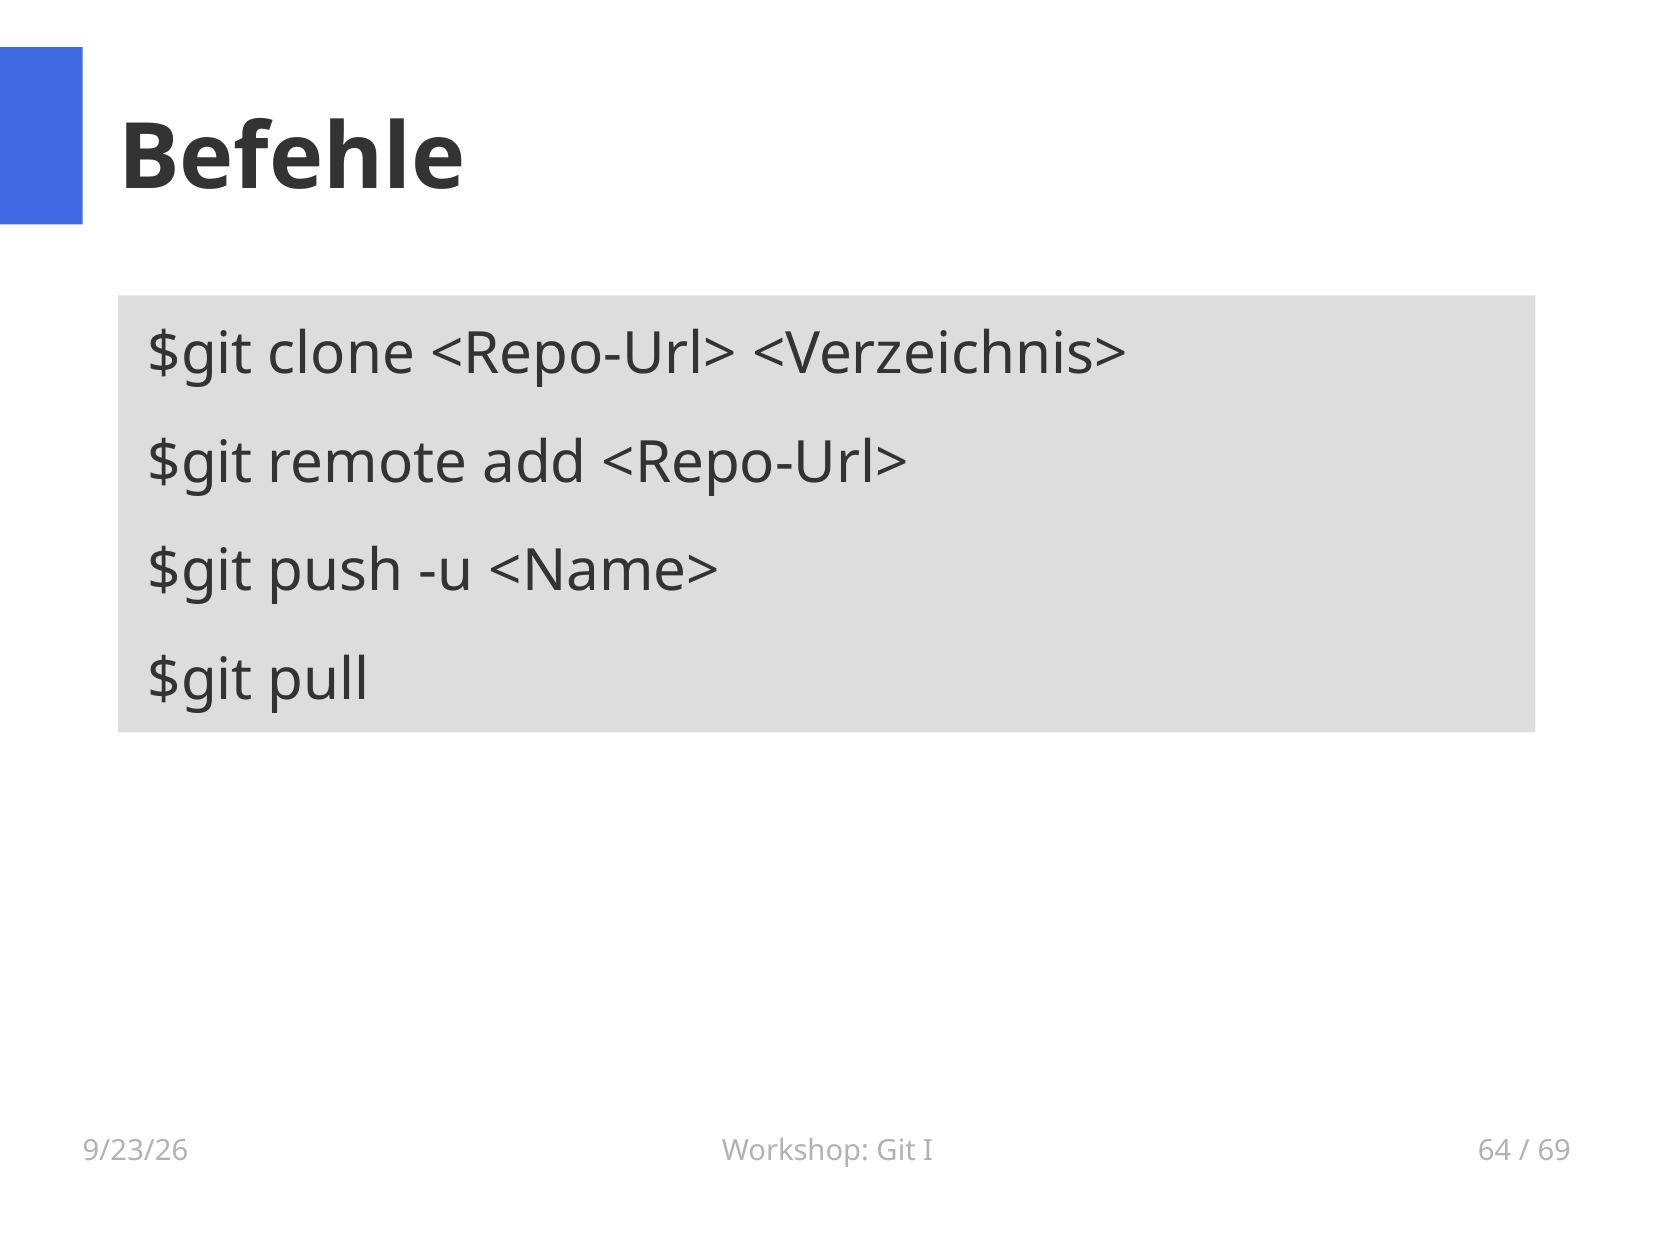

# Befehle
$git clone <Repo-Url> <Verzeichnis>
$git remote add <Repo-Url>
$git push -u <Name>
$git pull